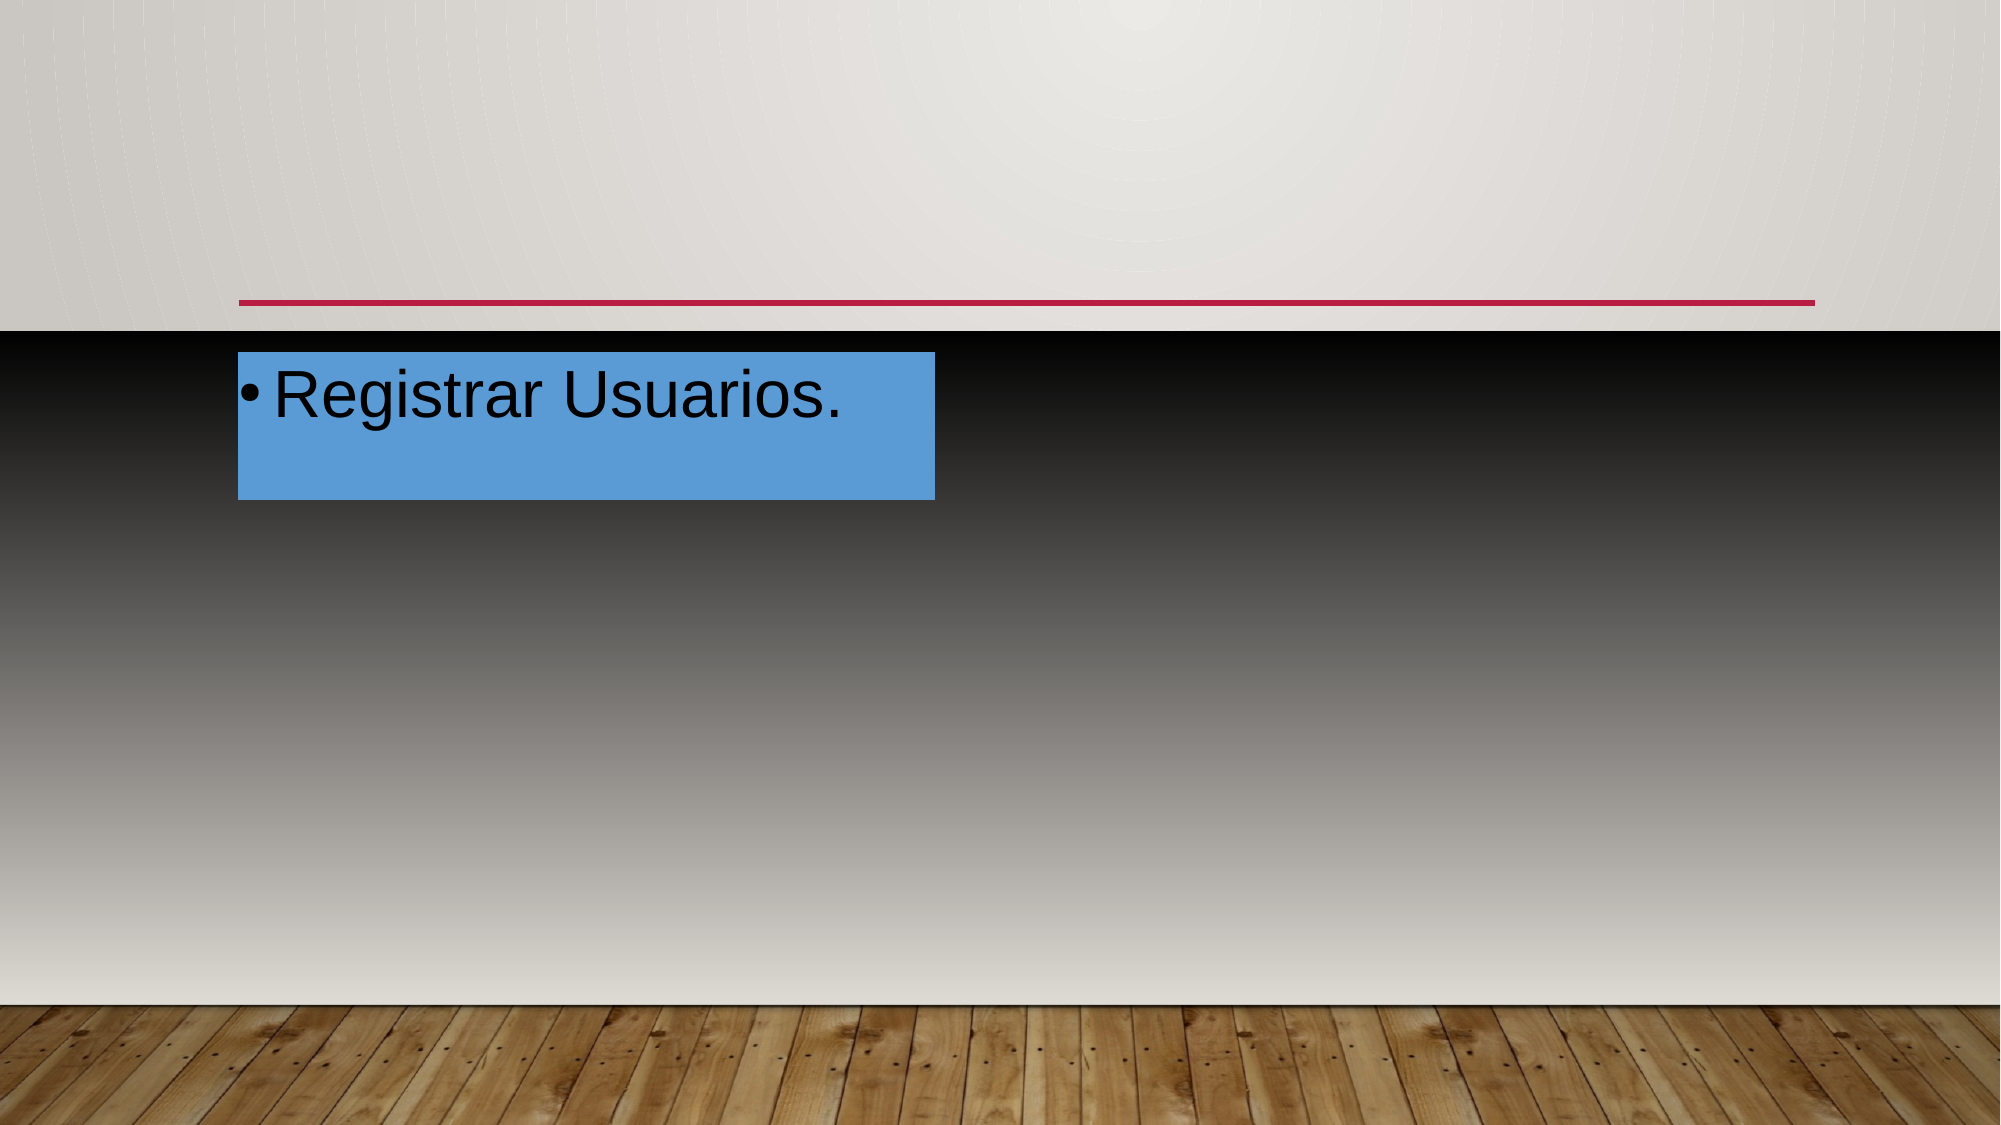

#
| Registrar Usuarios. |
| --- |